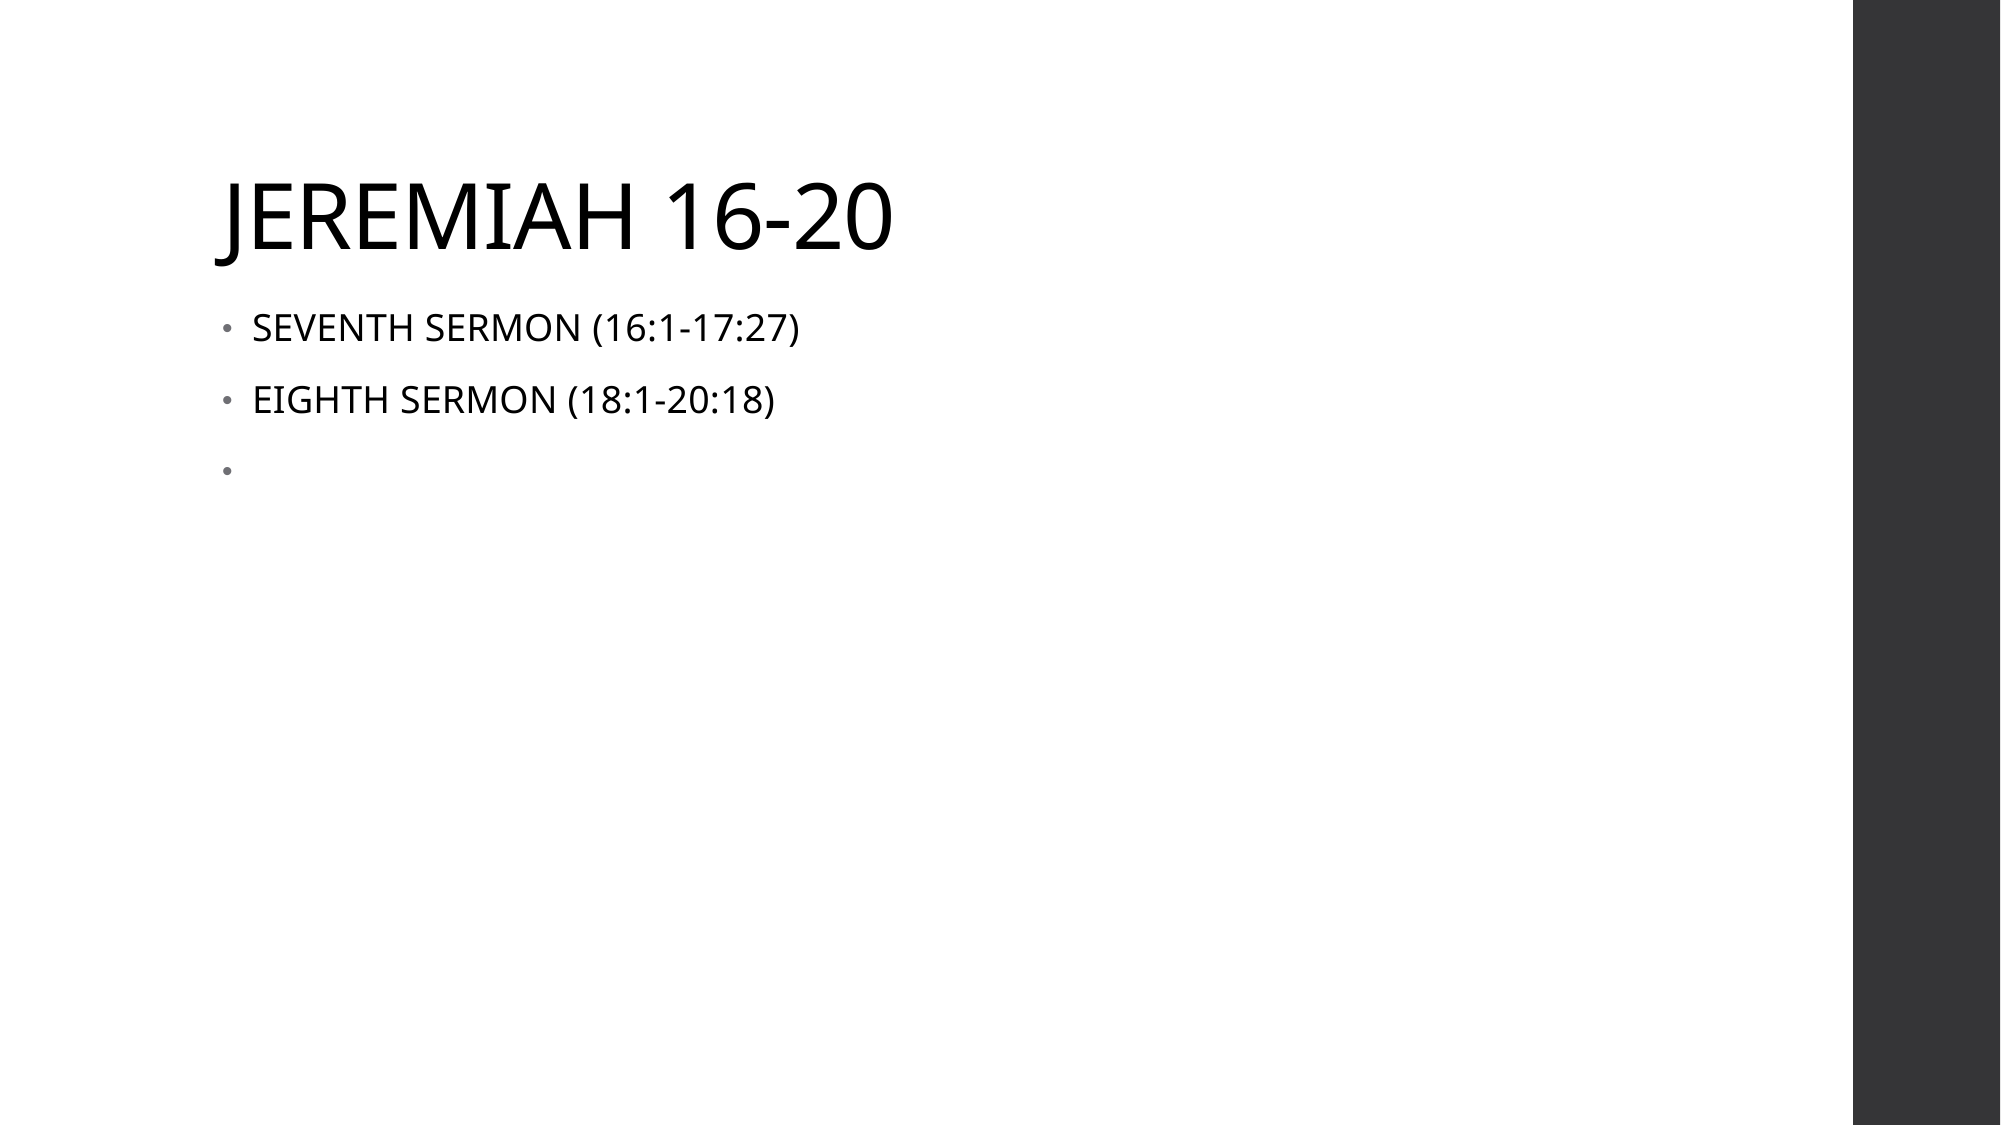

# JEREMIAH 16-20
SEVENTH SERMON (16:1-17:27)
EIGHTH SERMON (18:1-20:18)